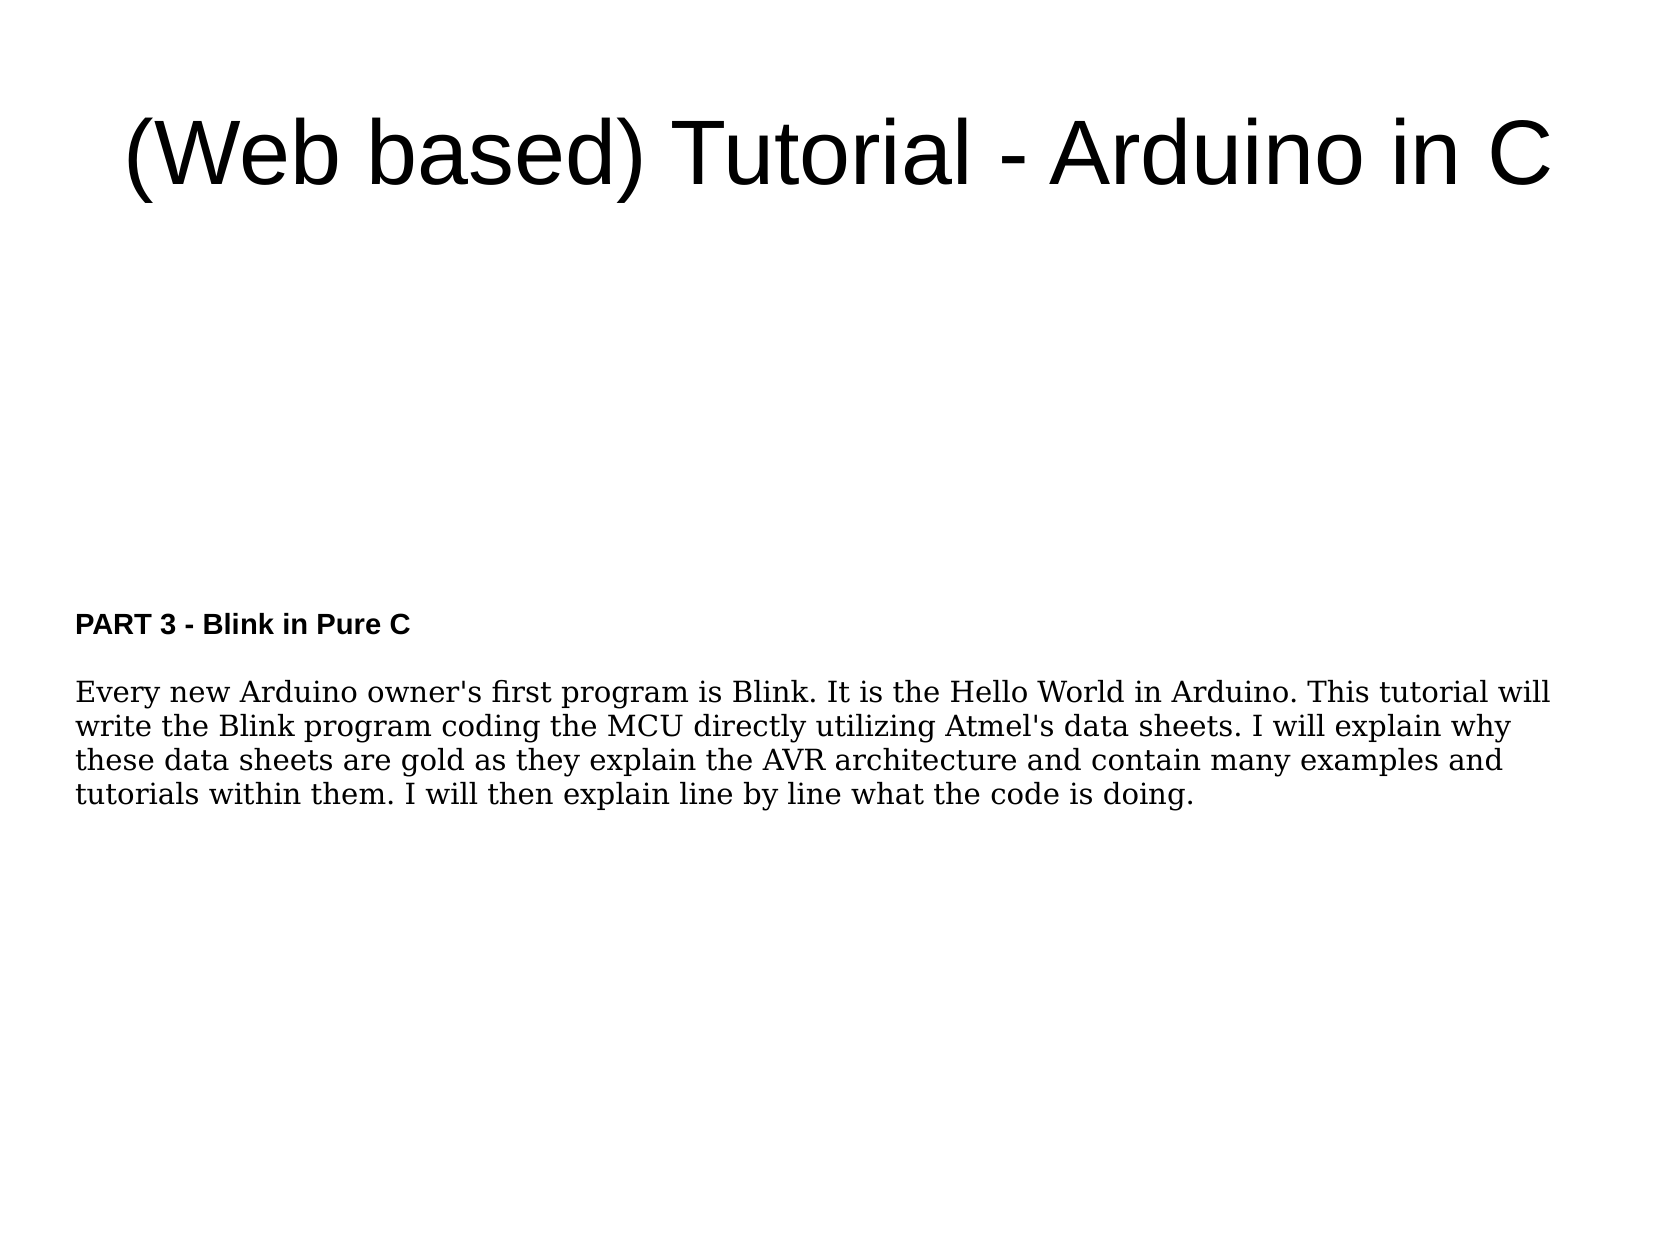

# (Web based) Tutorial - Arduino in C
PART 3 - Blink in Pure C
Every new Arduino owner's first program is Blink. It is the Hello World in Arduino. This tutorial will write the Blink program coding the MCU directly utilizing Atmel's data sheets. I will explain why these data sheets are gold as they explain the AVR architecture and contain many examples and tutorials within them. I will then explain line by line what the code is doing.